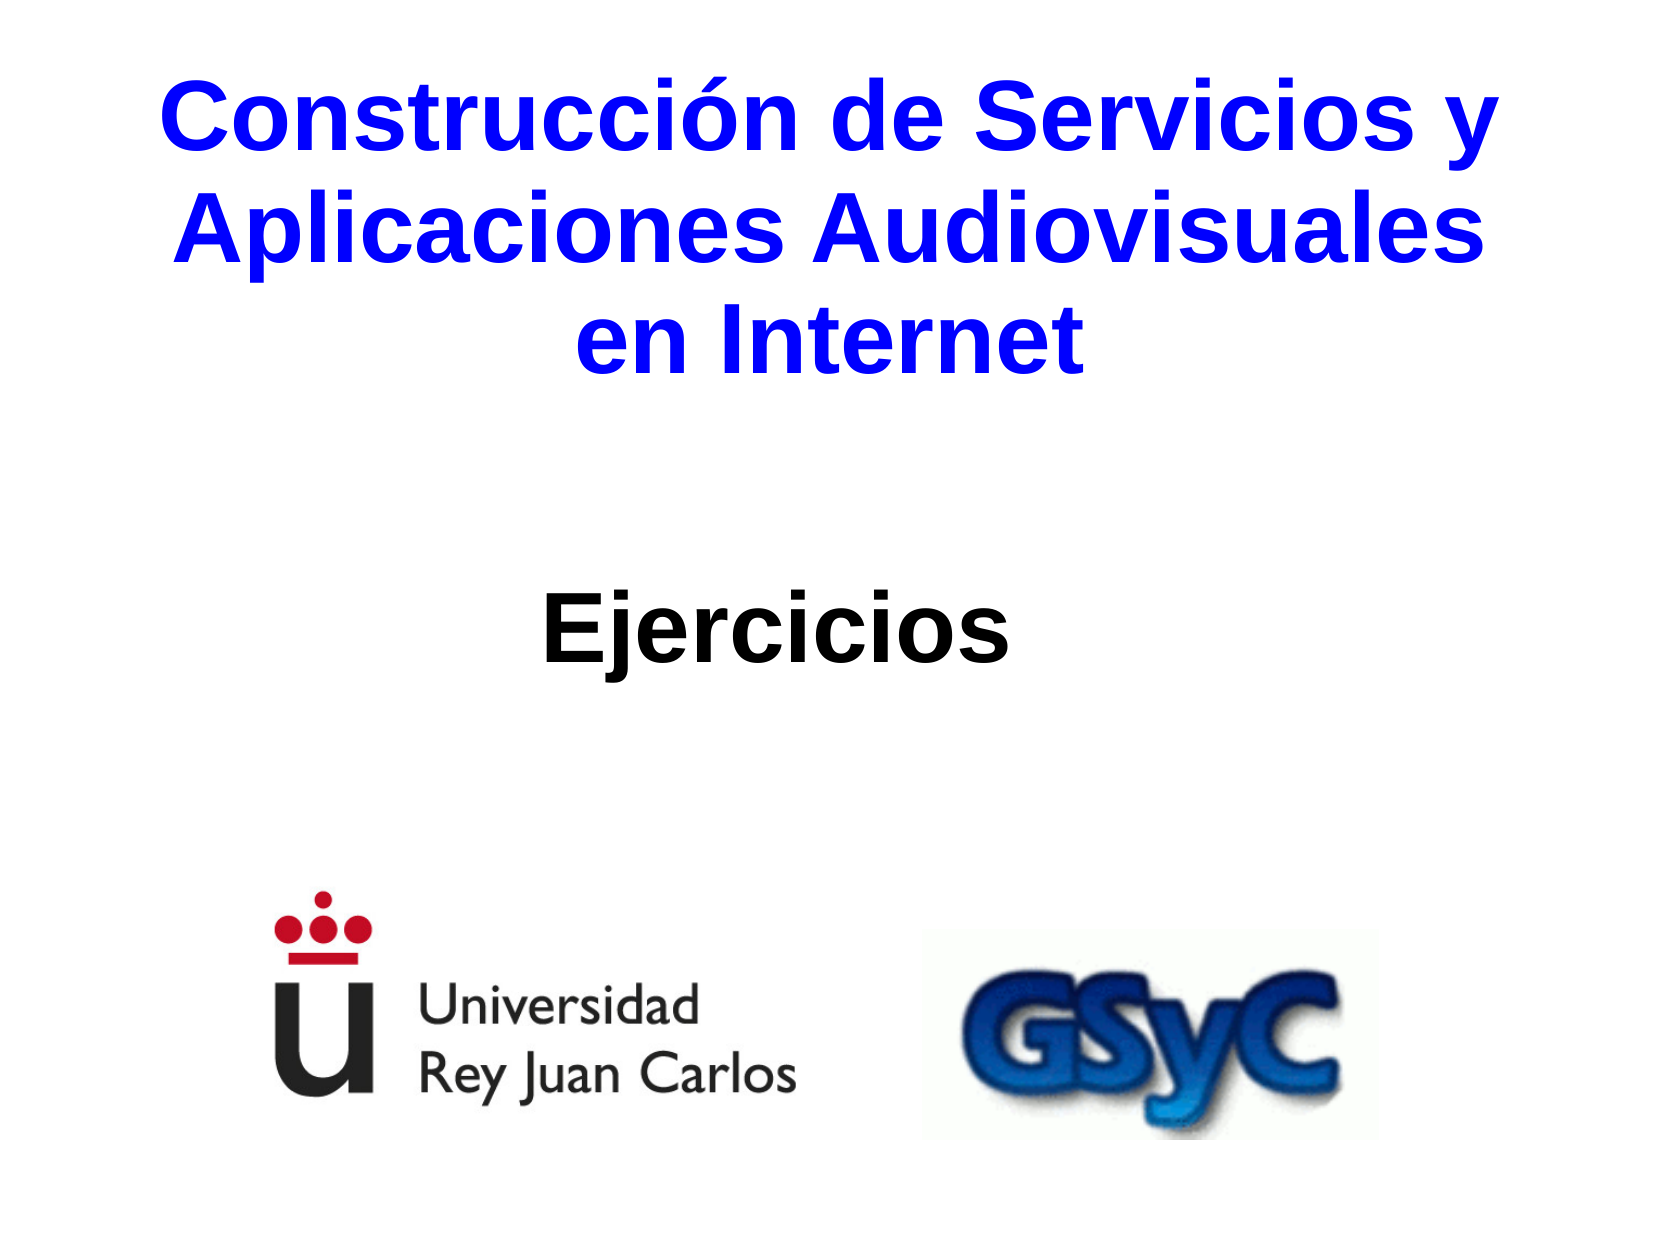

Construcción de Servicios y Aplicaciones Audiovisuales en Internet
# Ejercicios